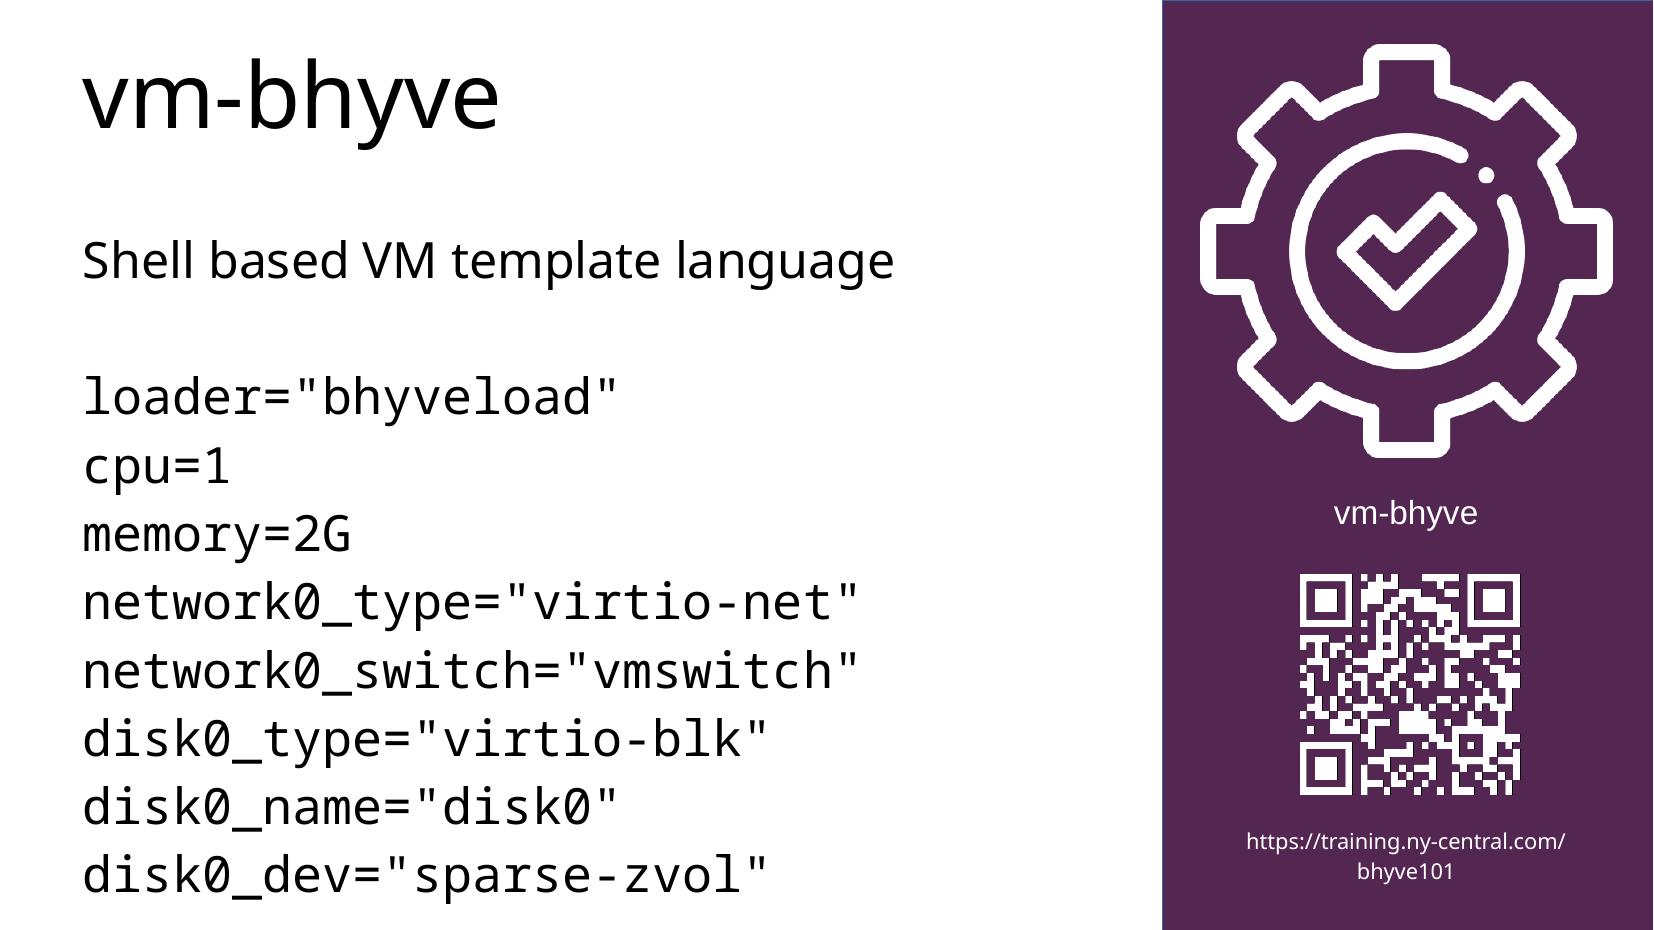

# vm-bhyve
Shell based VM template language
loader="bhyveload"
cpu=1
memory=2G
network0_type="virtio-net"
network0_switch="vmswitch"
disk0_type="virtio-blk"
disk0_name="disk0"
disk0_dev="sparse-zvol"
vm-bhyve
https://training.ny-central.com/bhyve101